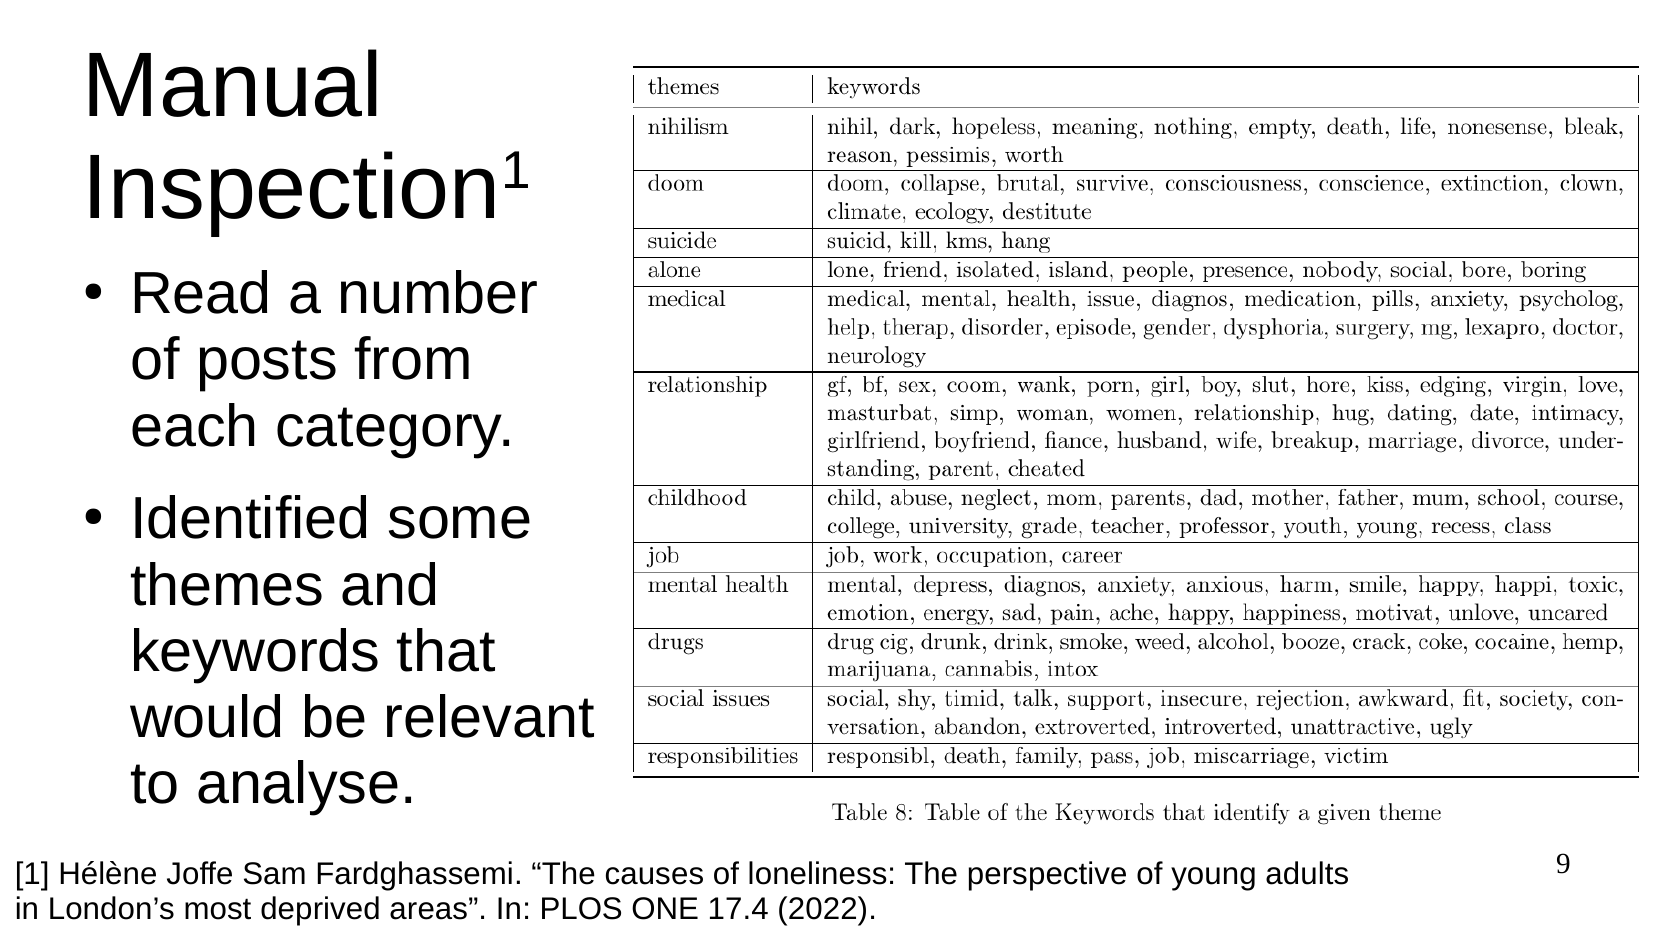

# Manual Inspection1
Read a number of posts from each category.
Identified some themes and keywords that would be relevant to analyse.
9
[1] Hélène Joffe Sam Fardghassemi. “The causes of loneliness: The perspective of young adults in London’s most deprived areas”. In: PLOS ONE 17.4 (2022).